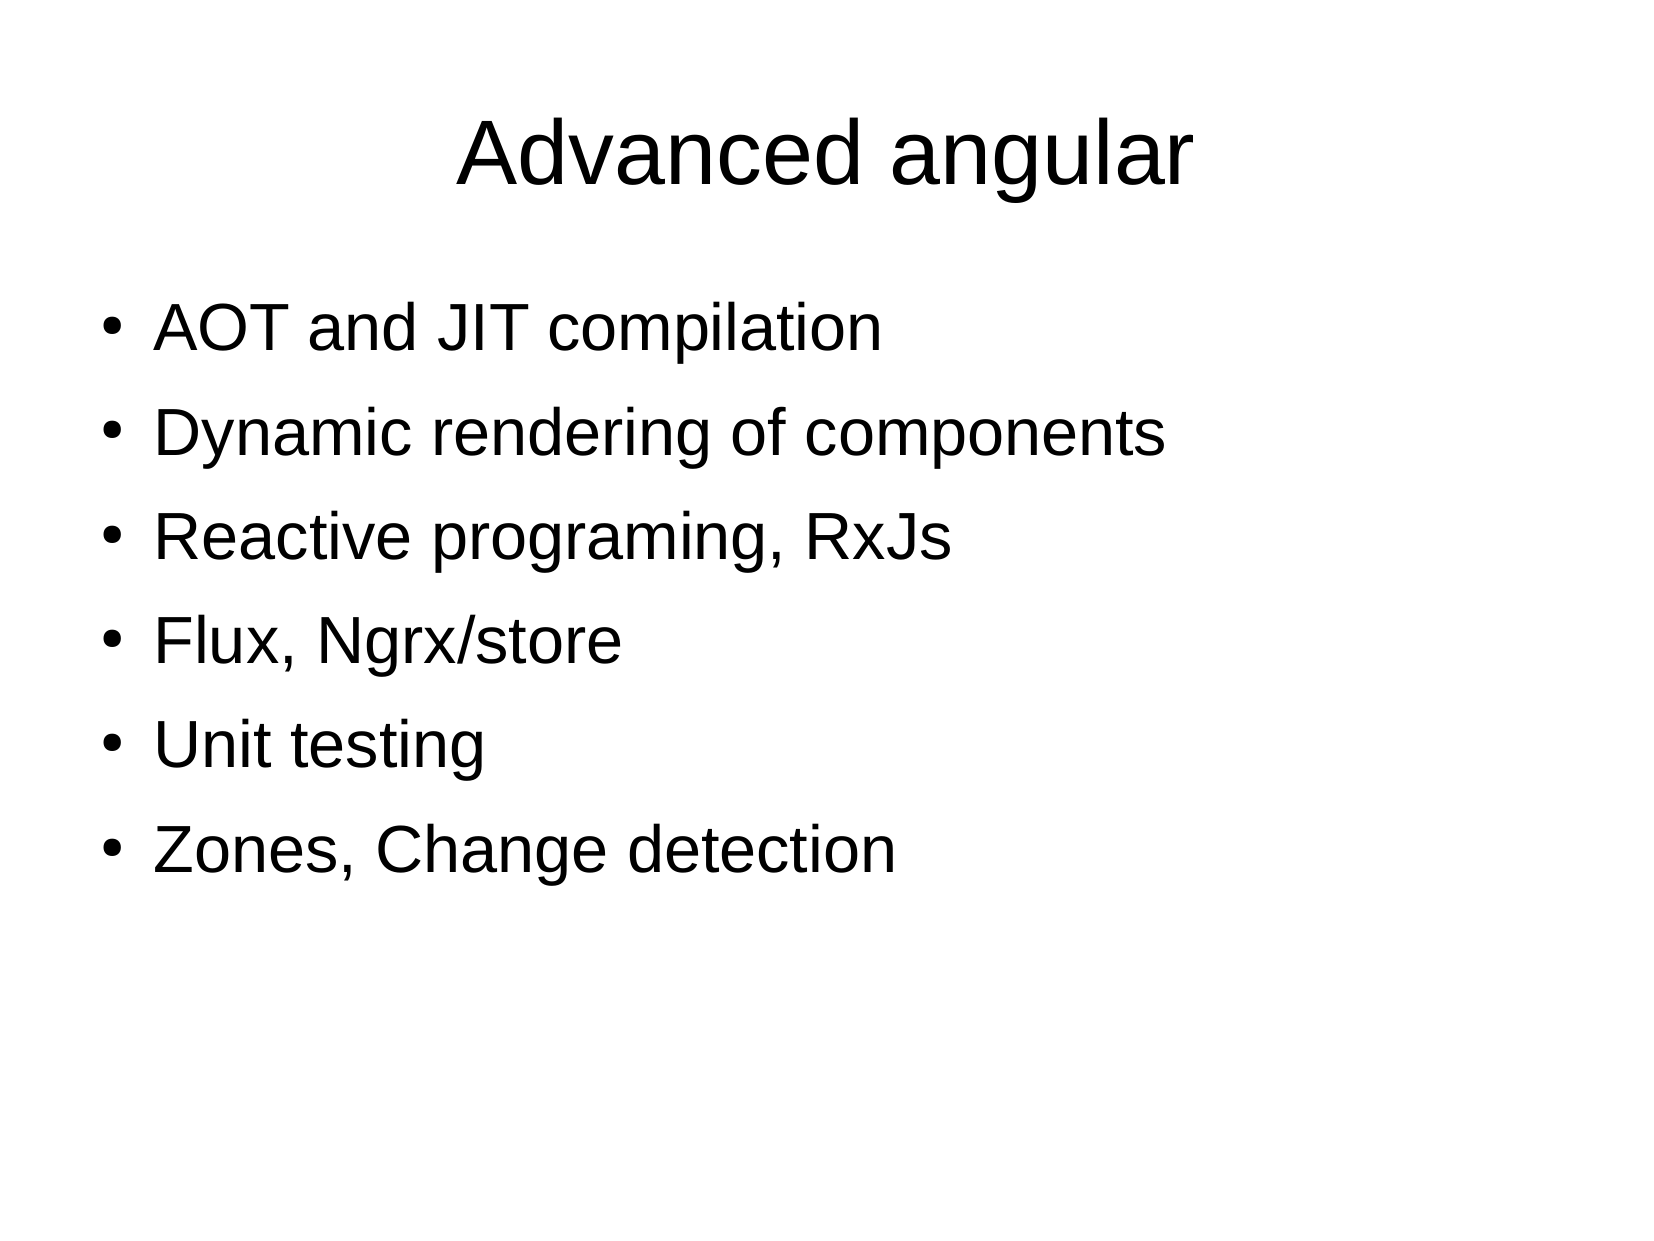

# Advanced angular
AOT and JIT compilation
Dynamic rendering of components
Reactive programing, RxJs
Flux, Ngrx/store
Unit testing
Zones, Change detection